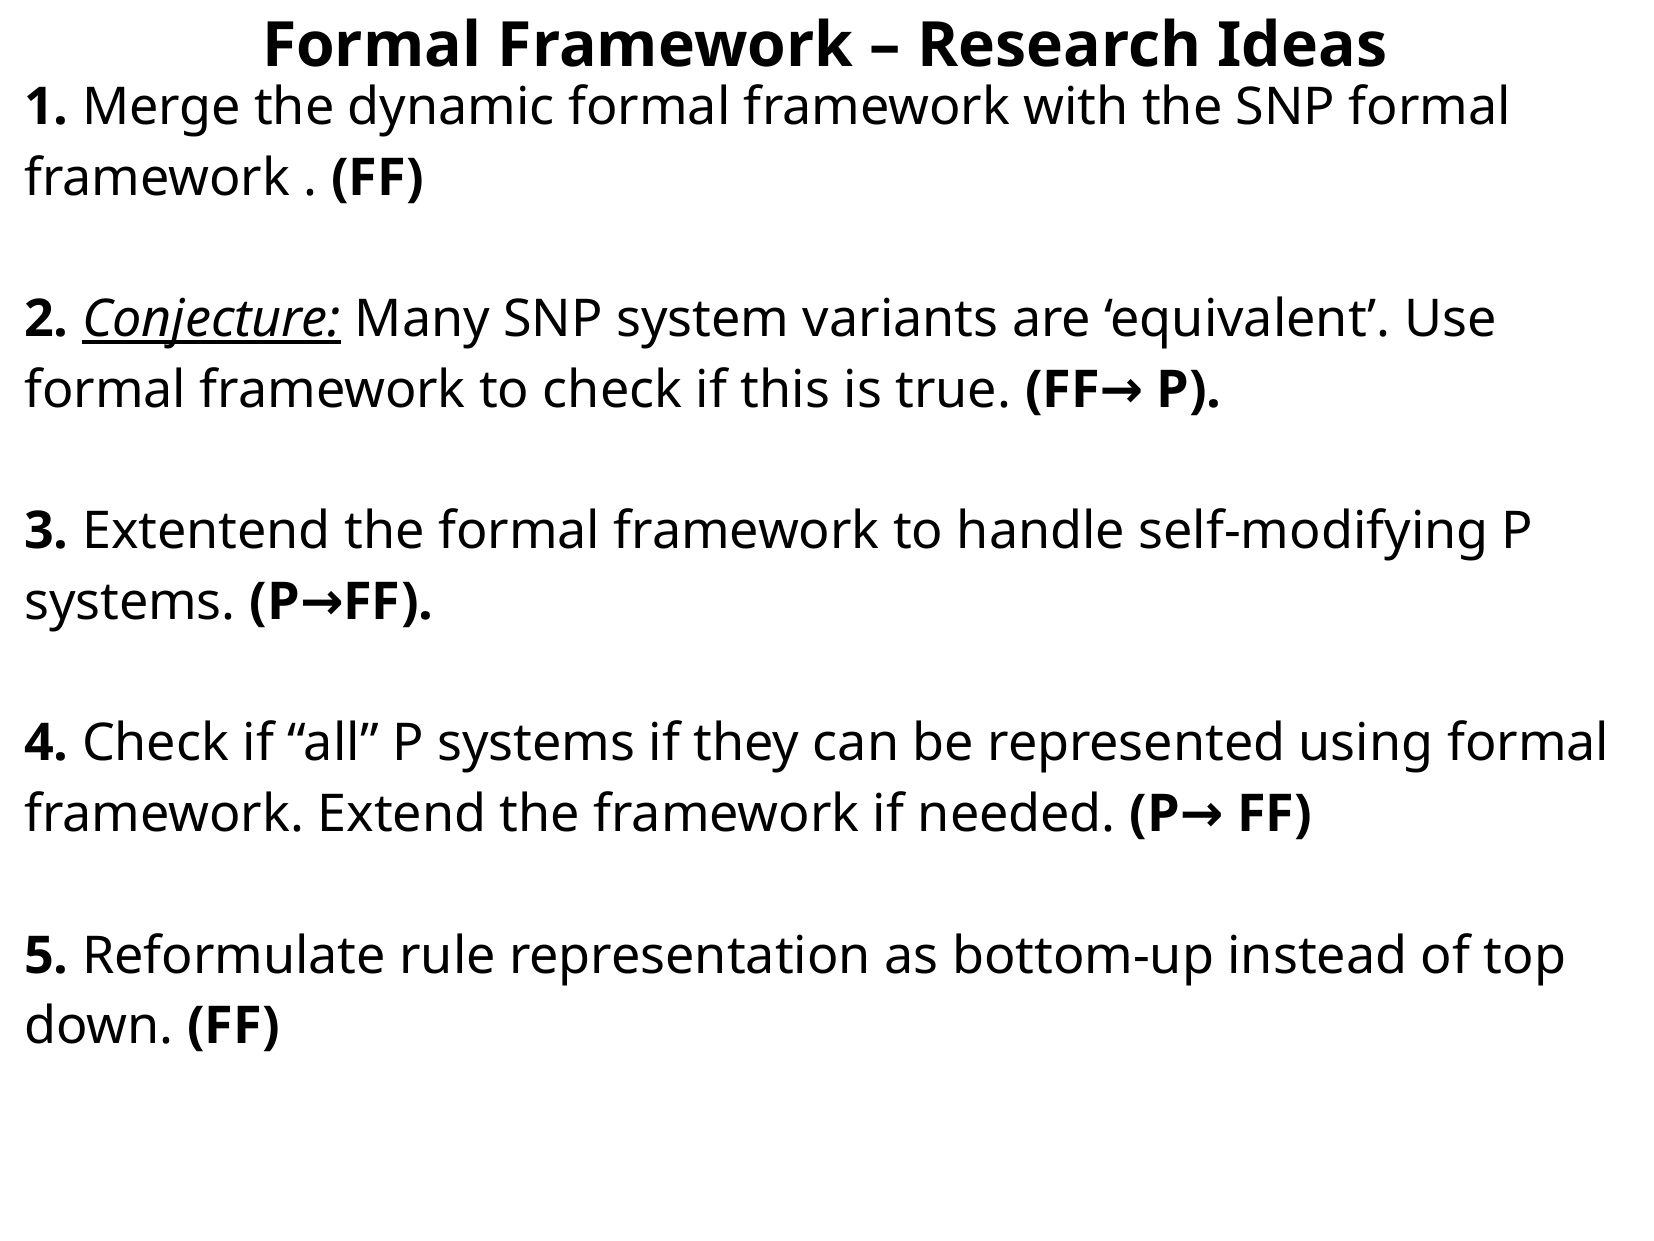

# Formal Framework – Research Ideas
1. Merge the dynamic formal framework with the SNP formal framework . (FF)
2. Conjecture: Many SNP system variants are ‘equivalent’. Use formal framework to check if this is true. (FF→ P).
3. Extentend the formal framework to handle self-modifying P systems. (P→FF).
4. Check if “all” P systems if they can be represented using formal framework. Extend the framework if needed. (P→ FF)
5. Reformulate rule representation as bottom-up instead of top down. (FF)